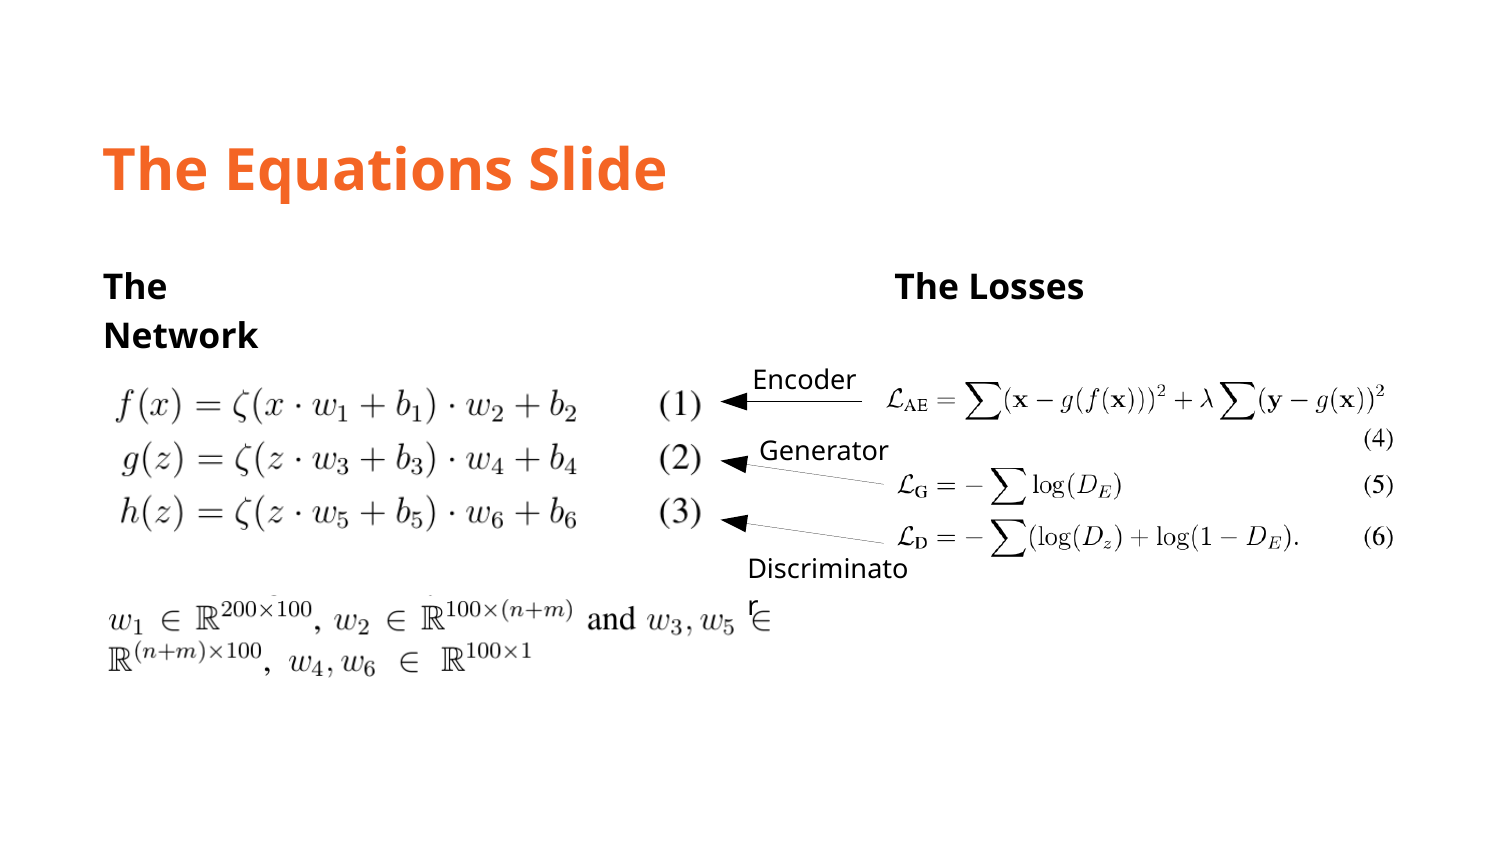

# The Equations Slide
The Network
The Losses
Encoder
Generator
Discriminator